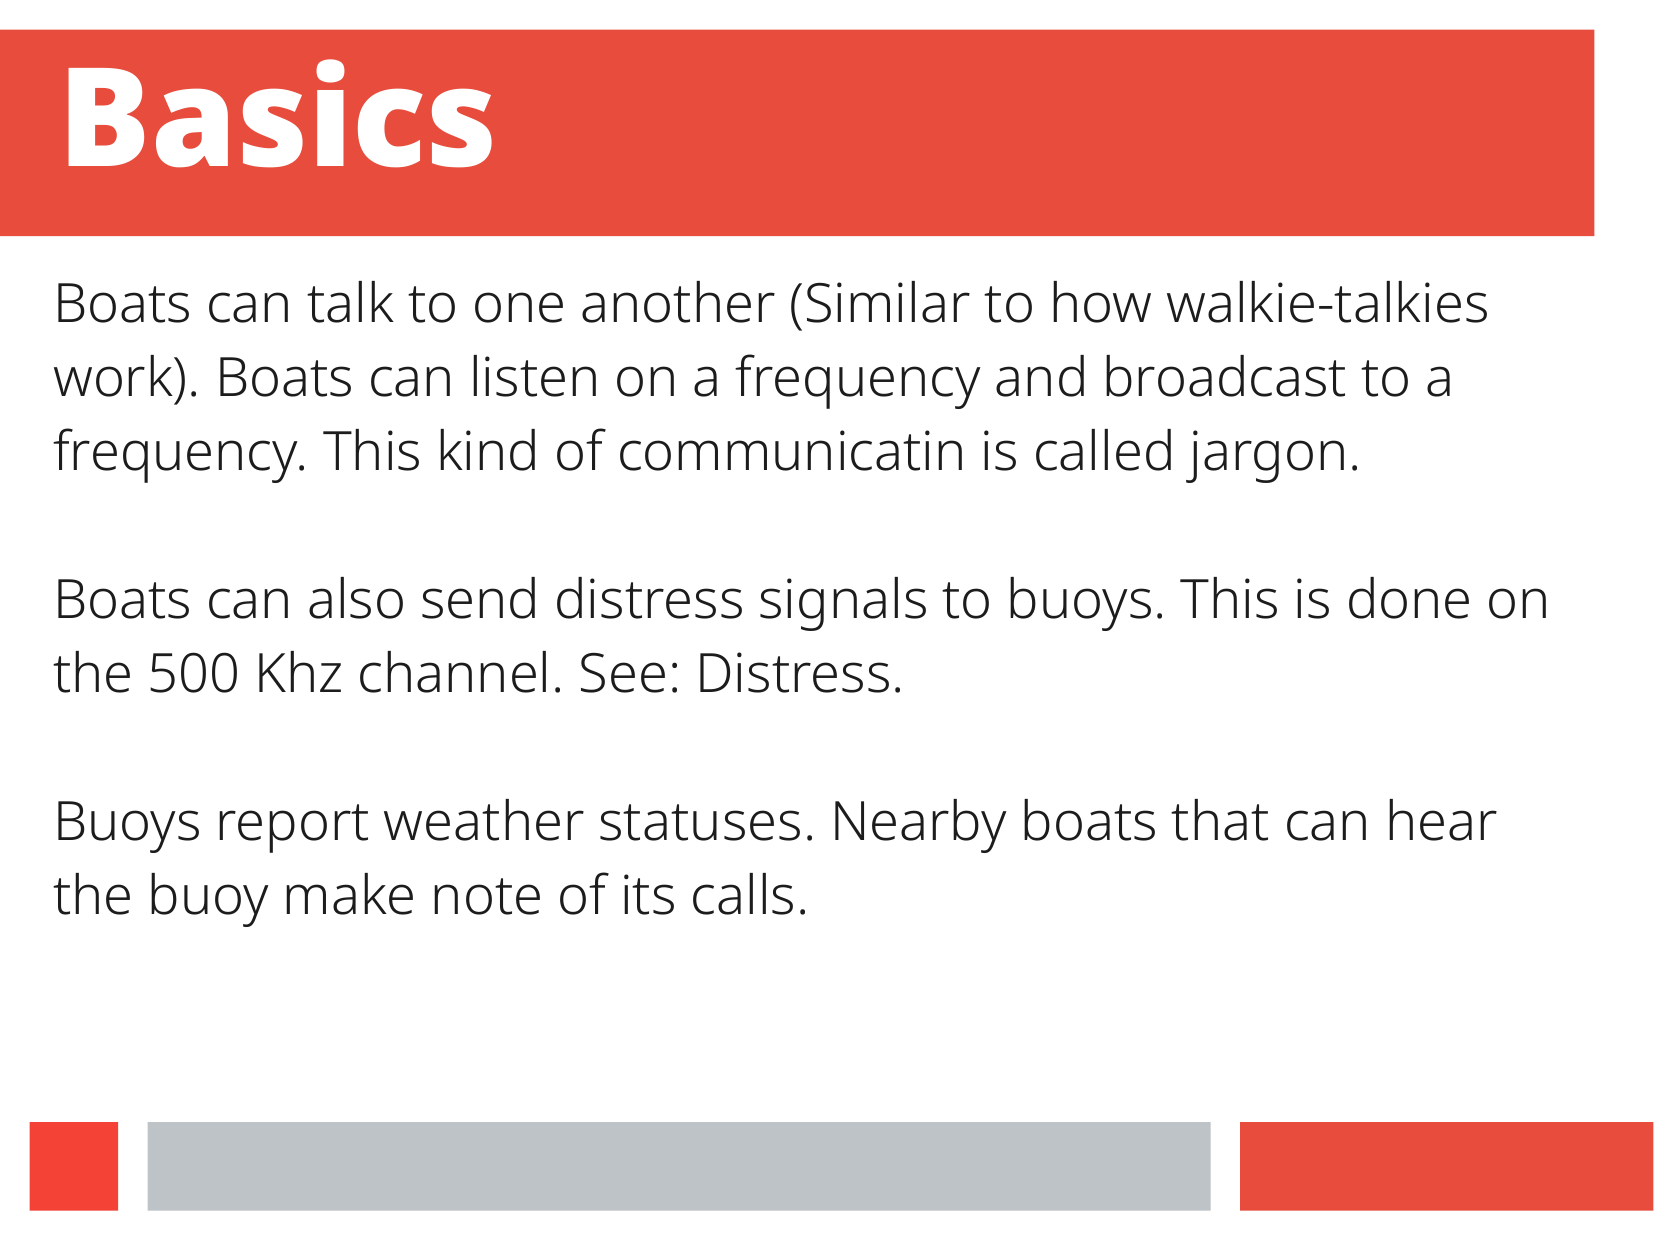

# Basics
Boats can talk to one another (Similar to how walkie-talkies work). Boats can listen on a frequency and broadcast to a frequency. This kind of communicatin is called jargon.
Boats can also send distress signals to buoys. This is done on the 500 Khz channel. See: Distress.
Buoys report weather statuses. Nearby boats that can hear the buoy make note of its calls.